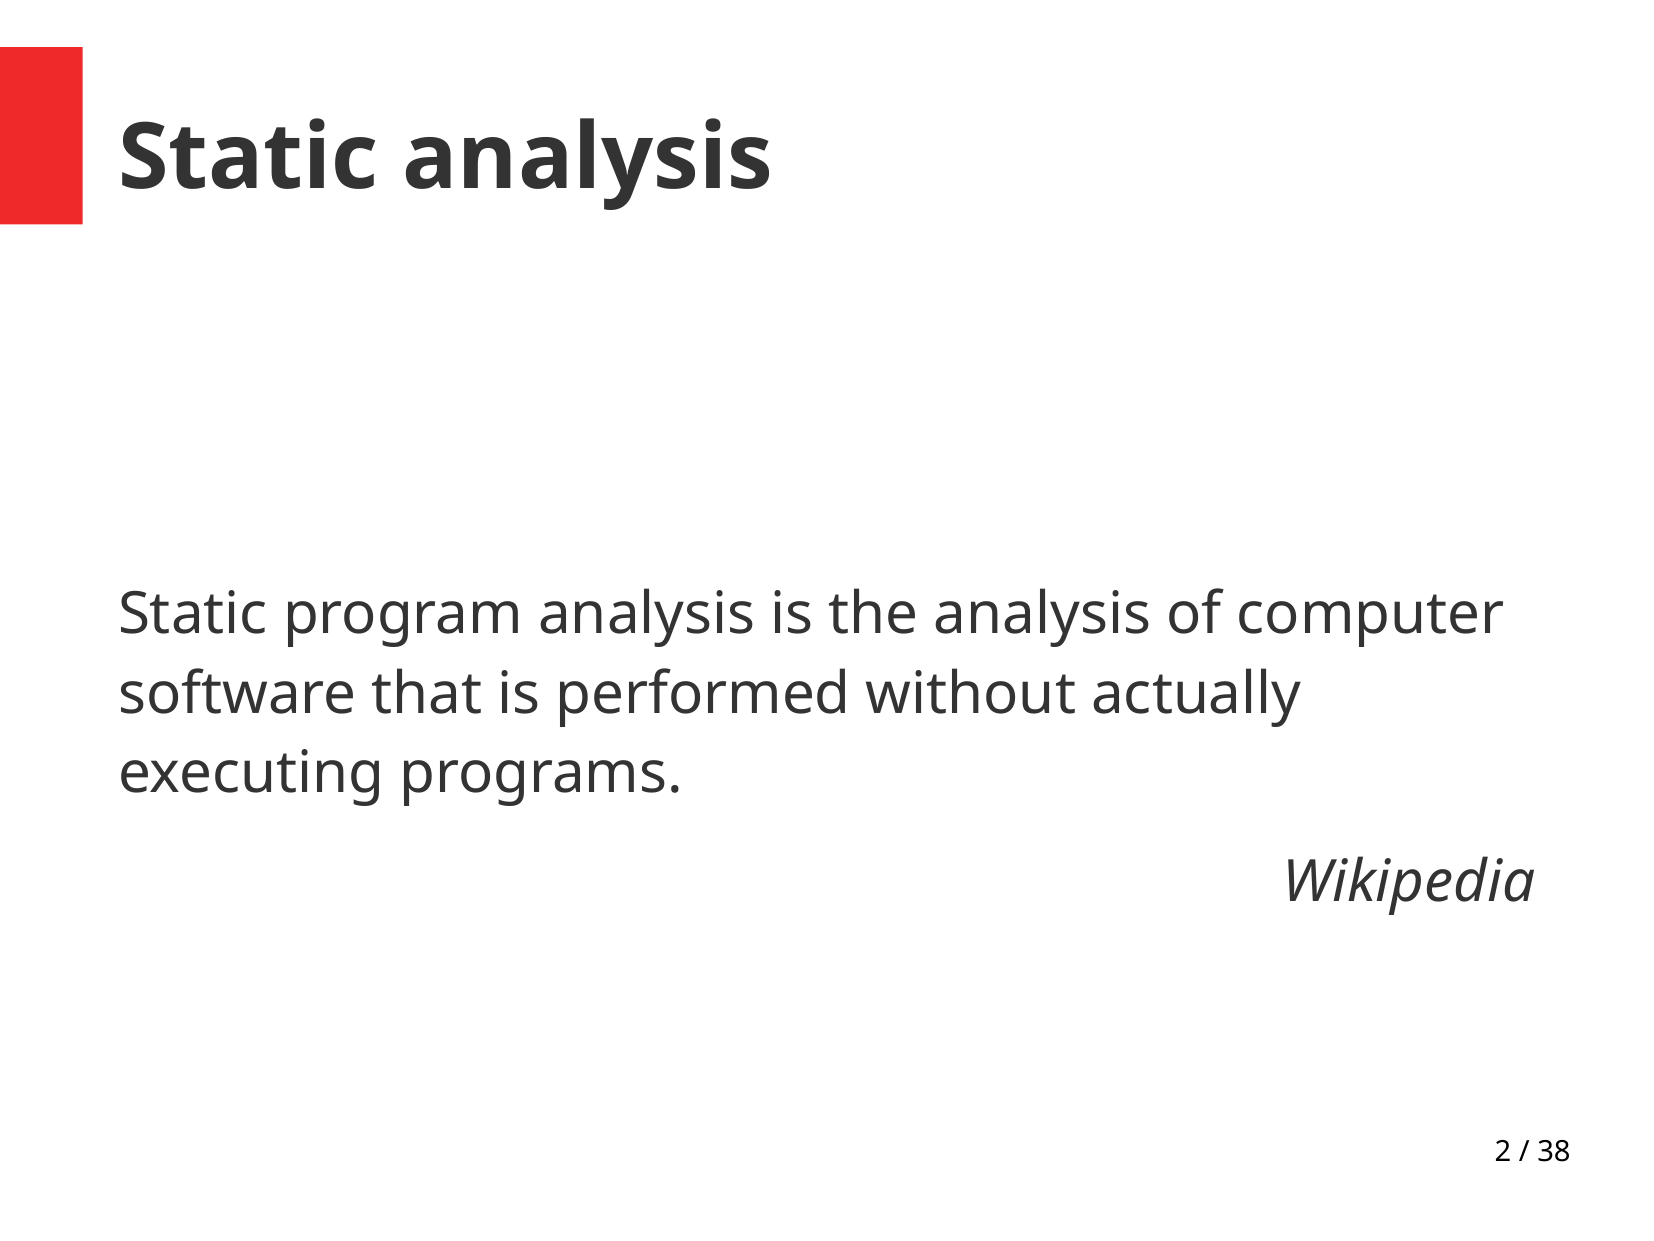

# Static analysis
Static program analysis is the analysis of computer software that is performed without actually executing programs.
Wikipedia
2